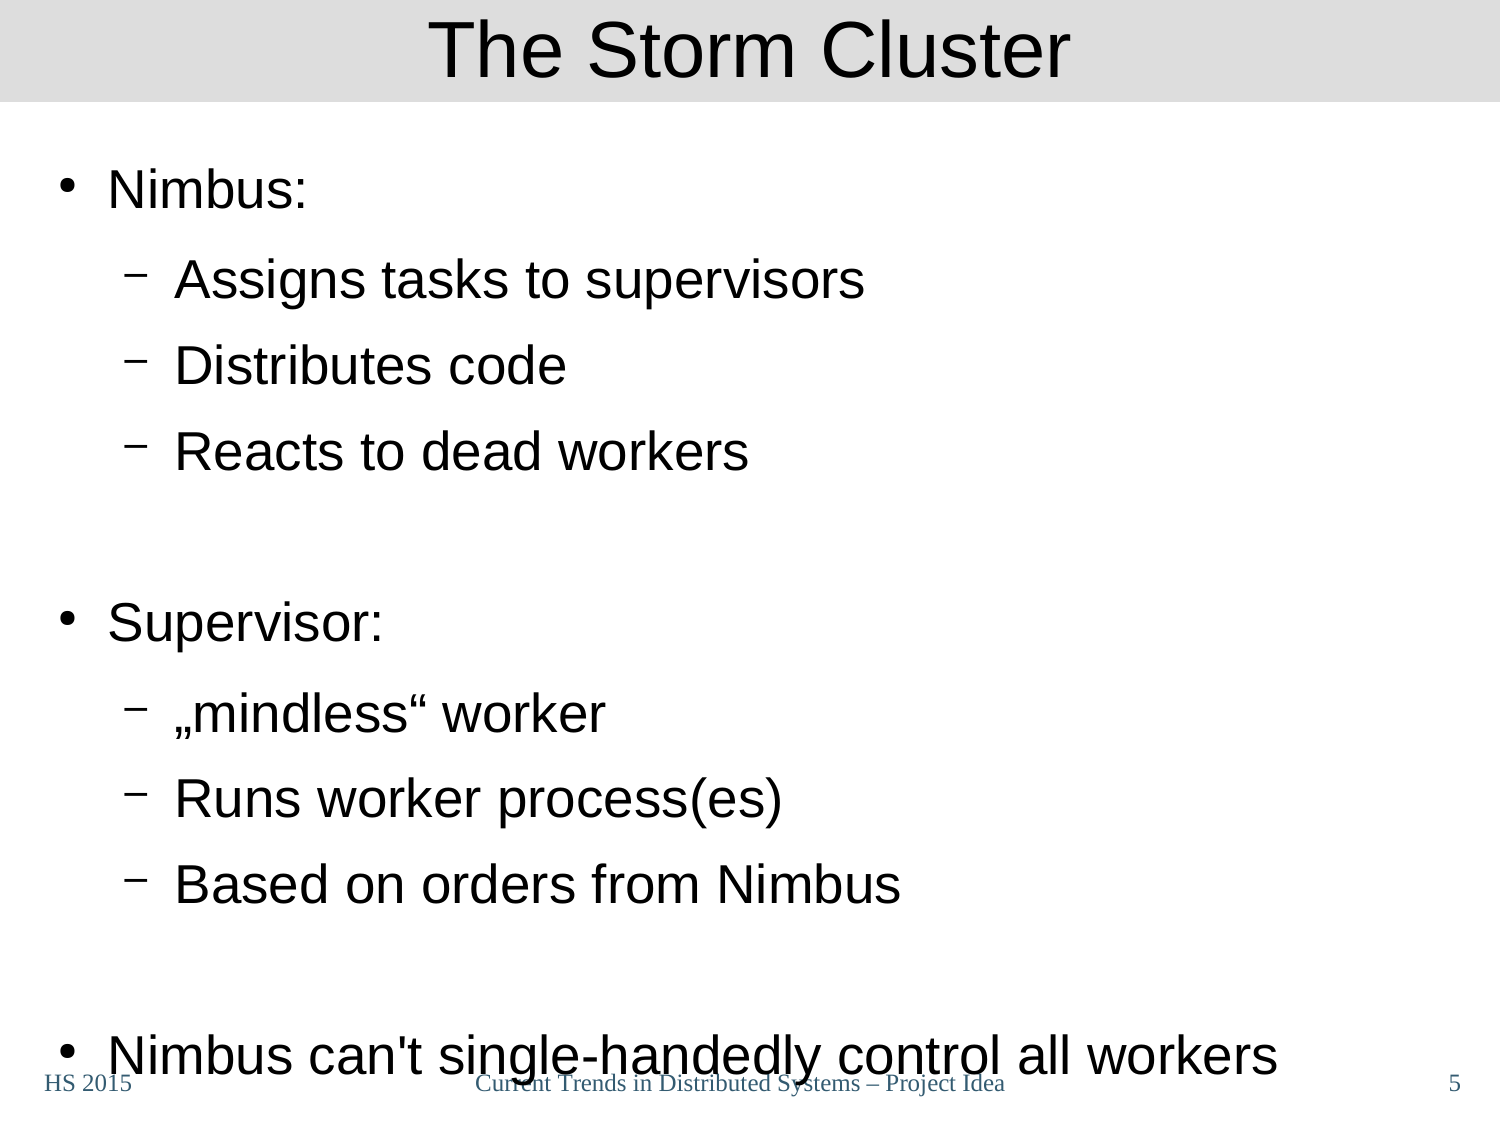

# The Storm Cluster
Nimbus:
Assigns tasks to supervisors
Distributes code
Reacts to dead workers
Supervisor:
„mindless“ worker
Runs worker process(es)
Based on orders from Nimbus
Nimbus can't single-handedly control all workers
Helpers: the ZooKeepers
HS 2015
Current Trends in Distributed Systems – Project Idea